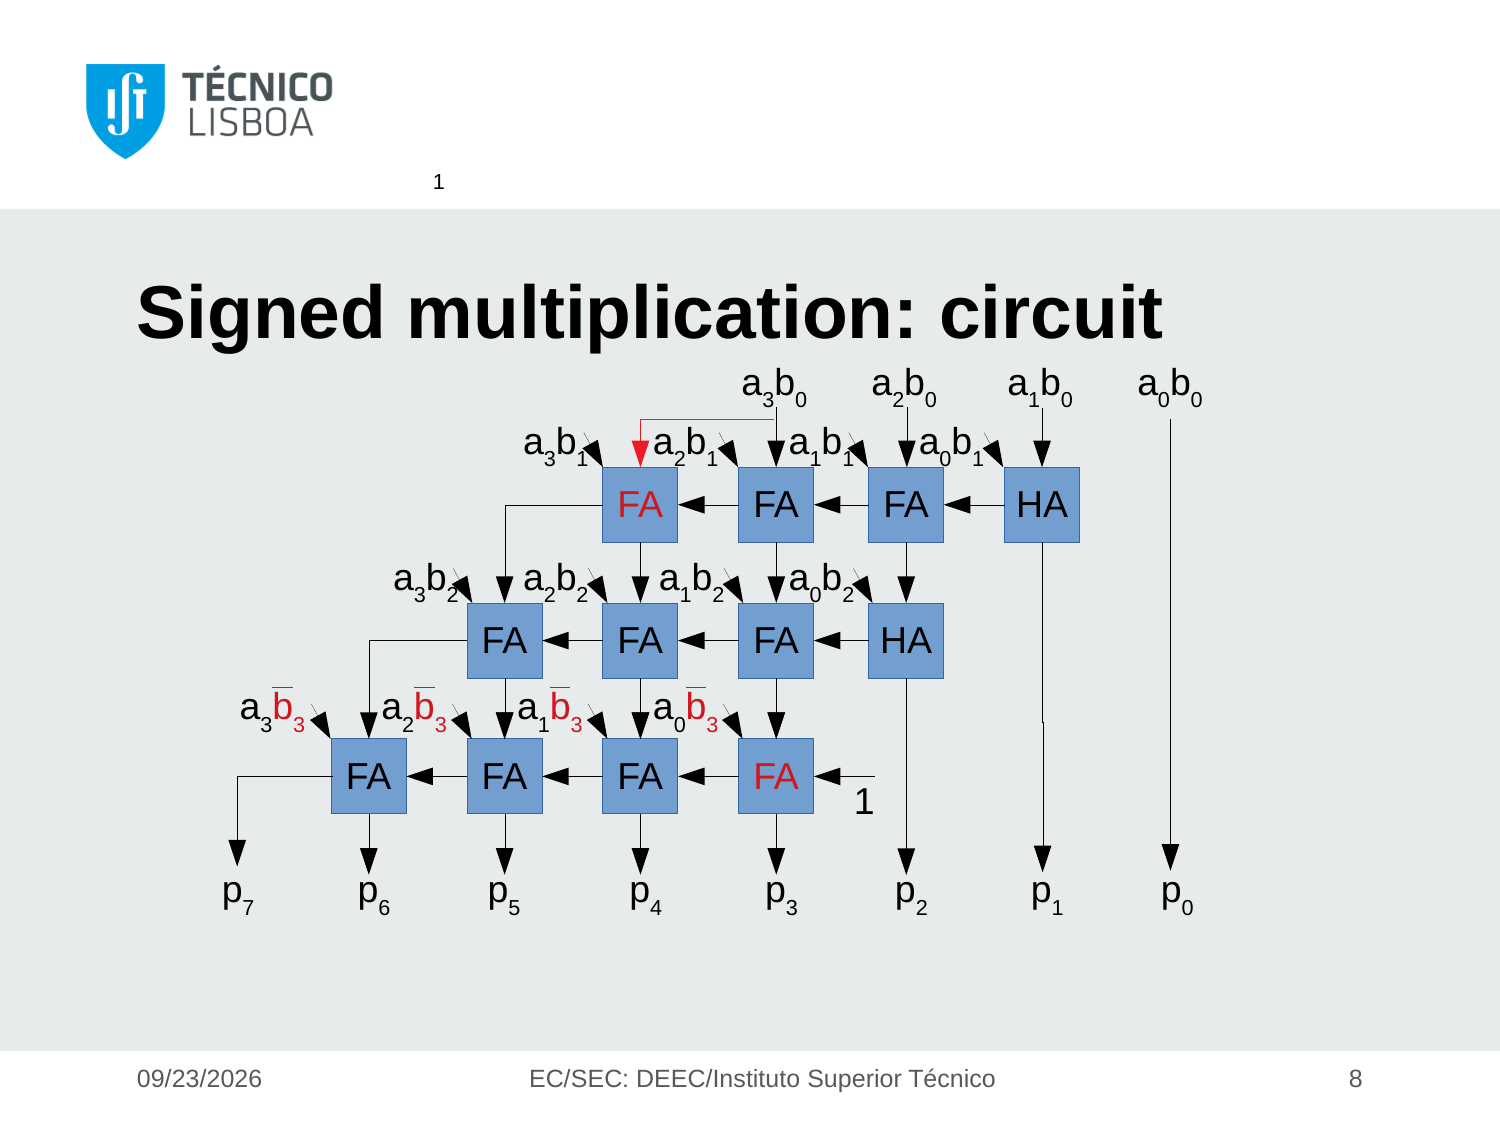

1
# Signed multiplication: circuit
a3b0
a2b0
a1b0
a0b0
a3b1
a2b1
a1b1
a0b1
FA
FA
FA
HA
a3b2
a2b2
a1b2
a0b2
FA
FA
FA
HA
a3b3
a2b3
a1b3
a0b3
FA
FA
FA
FA
1
p7
p6
p5
p4
p3
p2
p1
p0
EC/SEC: DEEC/Instituto Superior Técnico